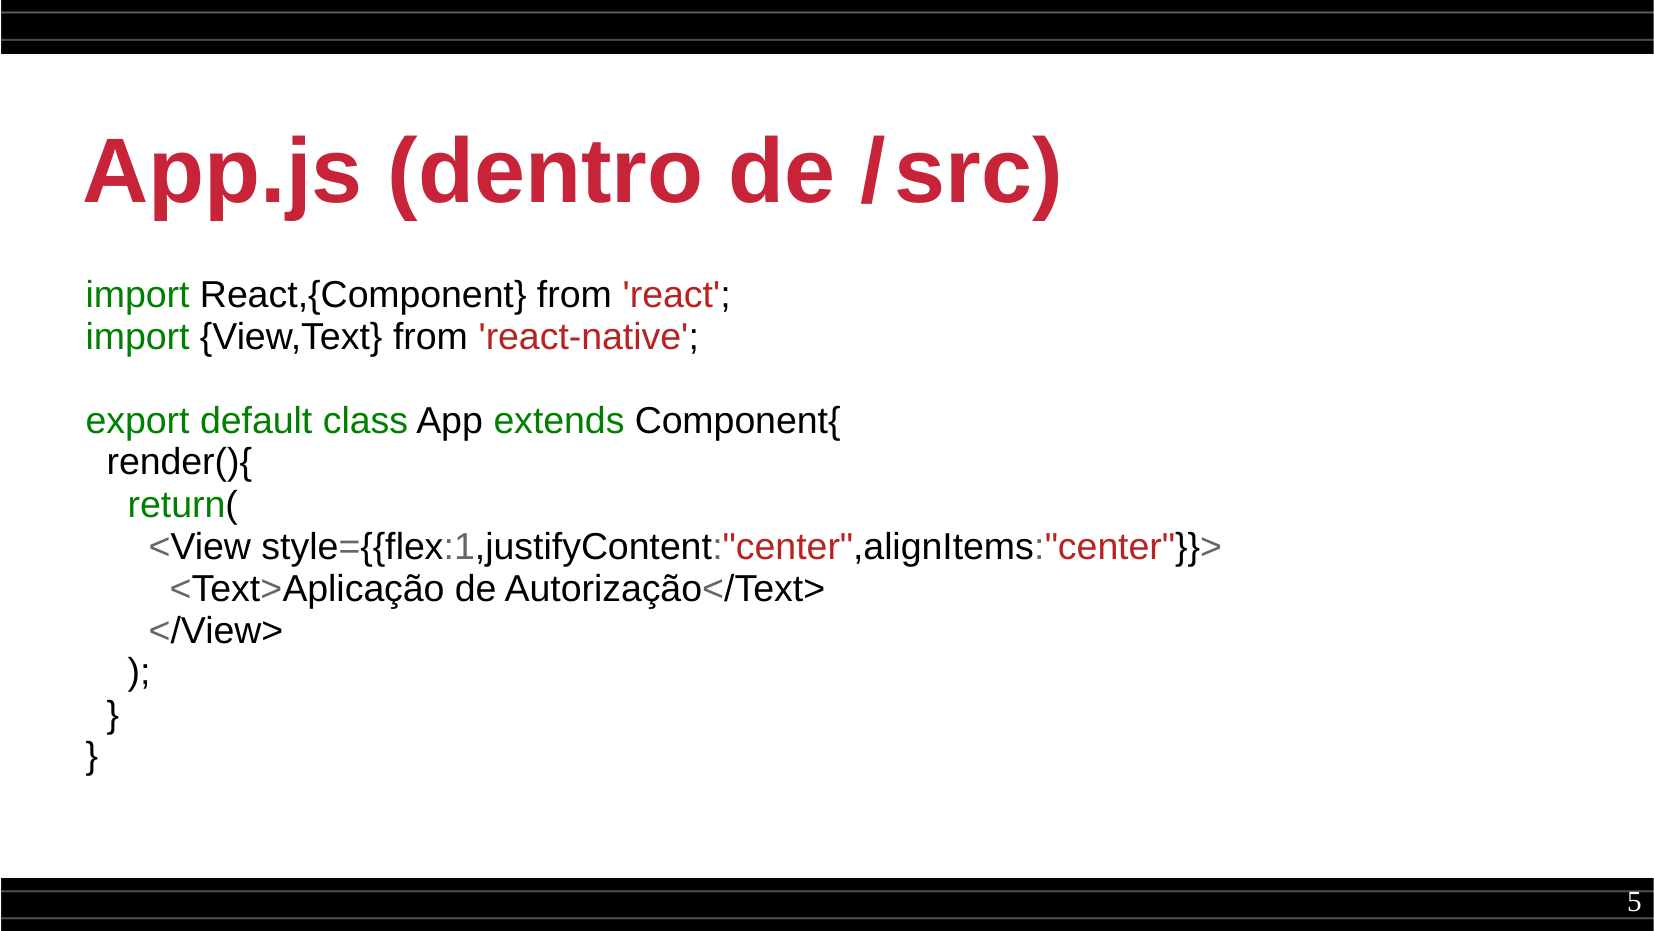

# App.js (dentro de /	src)
import React,{Component} from 'react';
import {View,Text} from 'react-native';
export default class App extends Component{
 render(){
 return(
 <View style={{flex:1,justifyContent:"center",alignItems:"center"}}>
 <Text>Aplicação de Autorização</Text>
 </View>
 );
 }
}